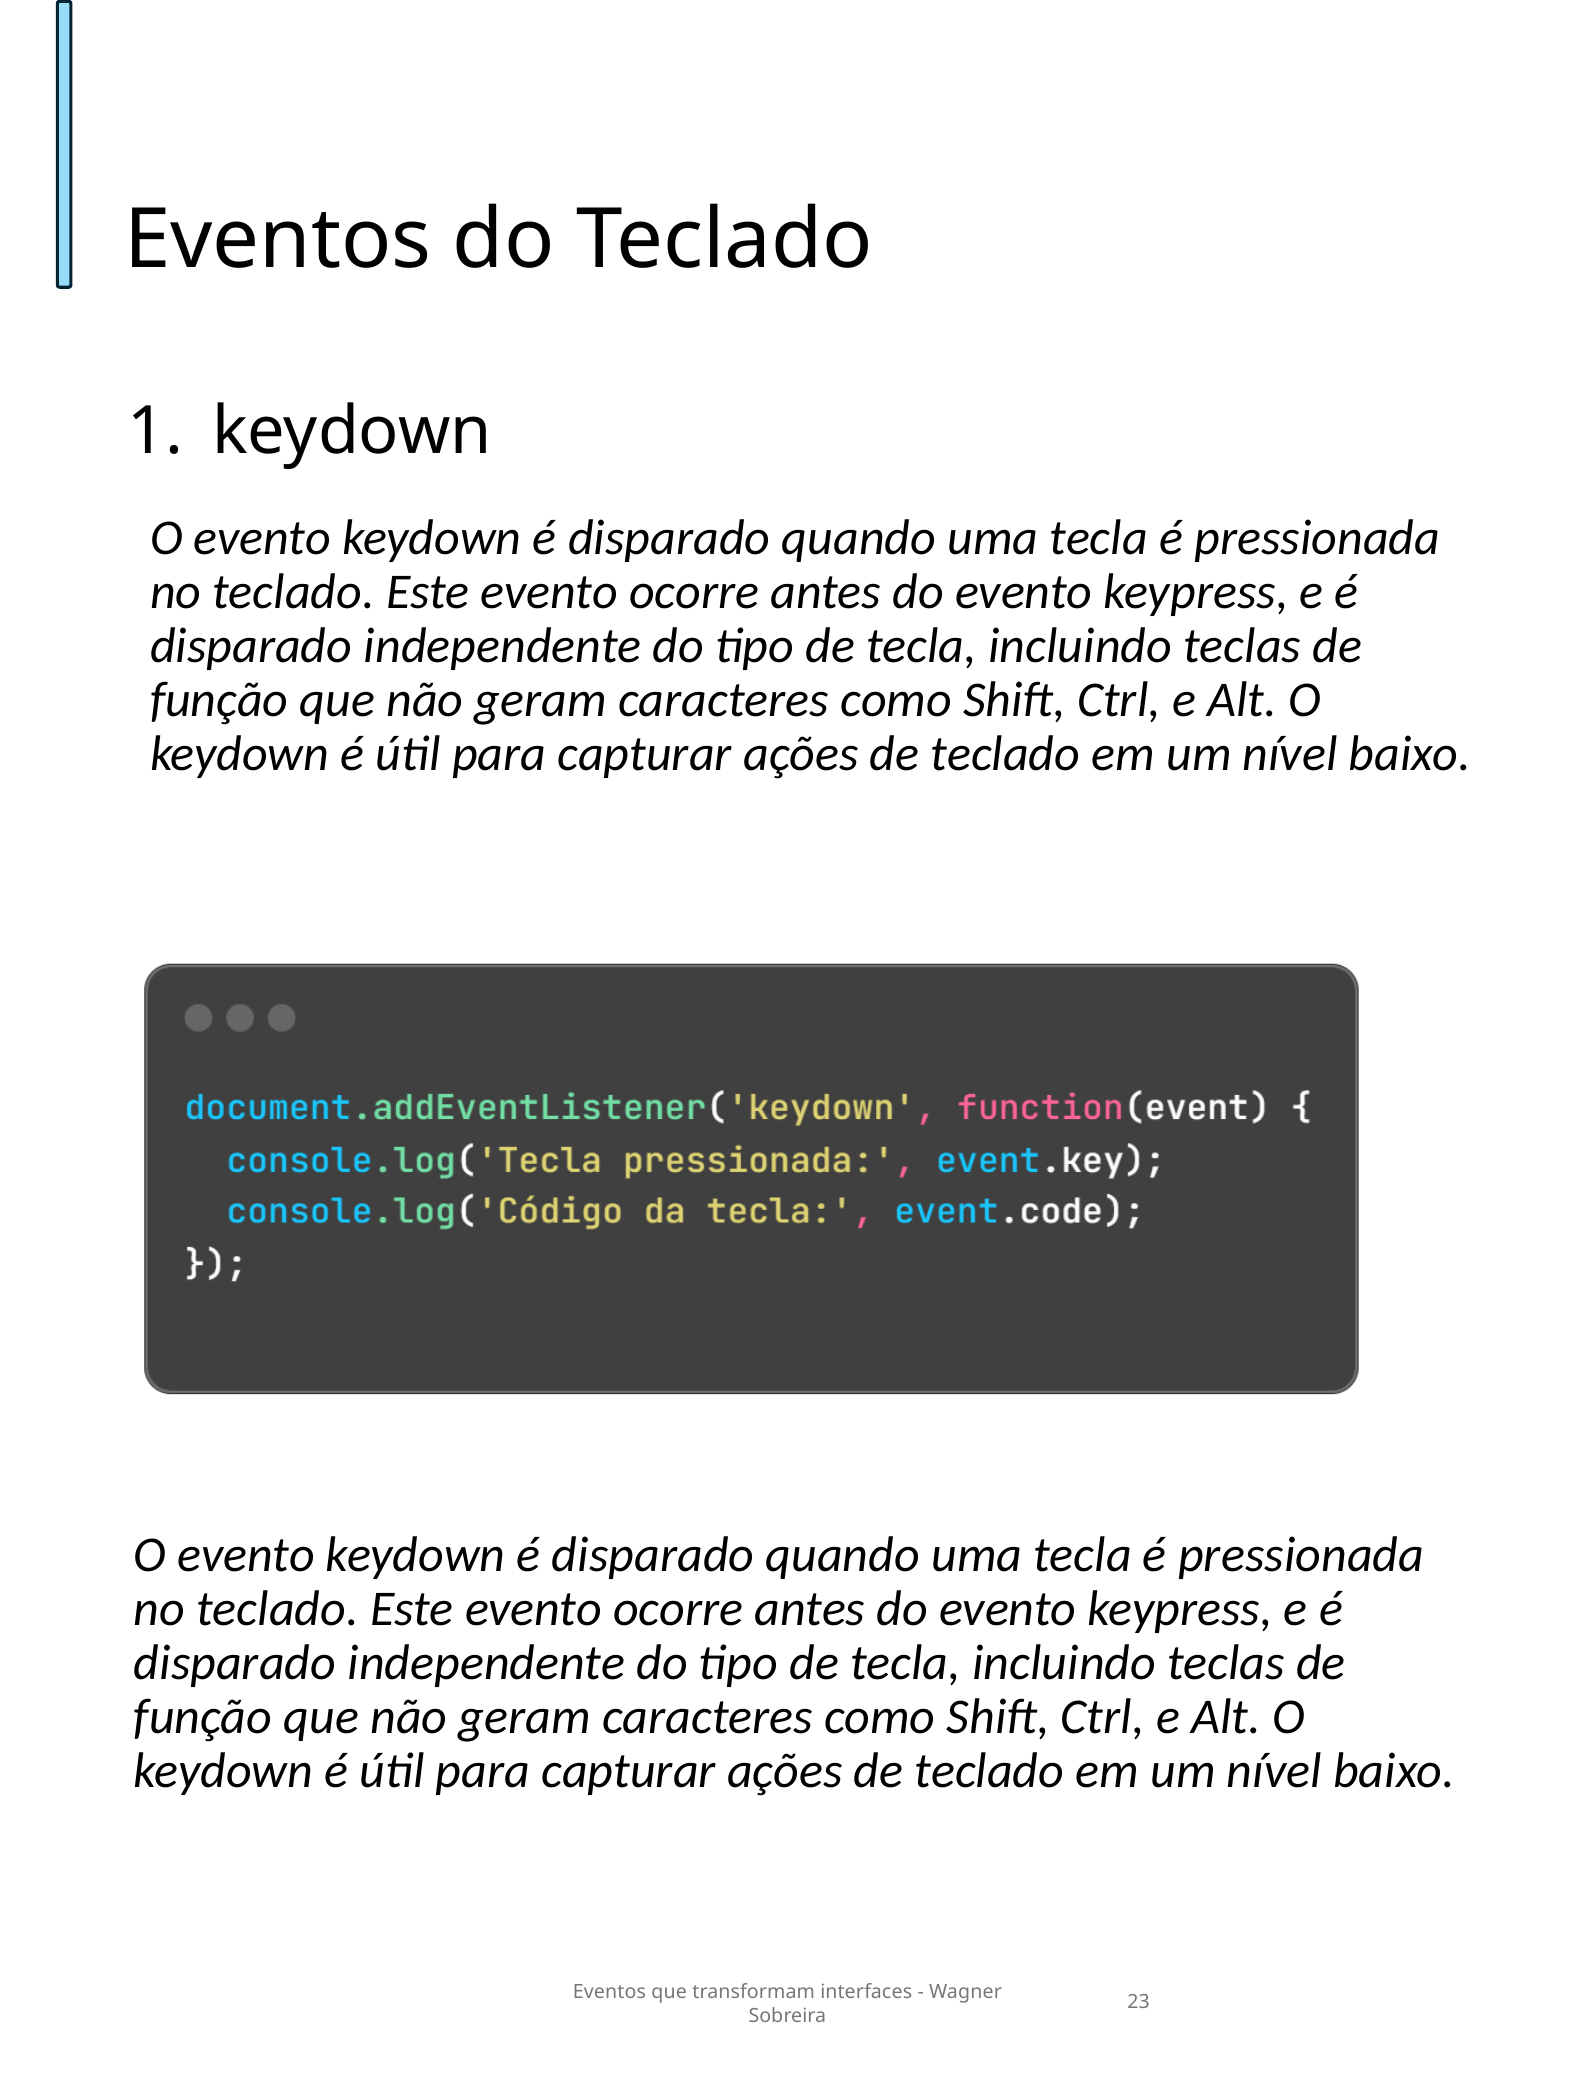

Eventos do Teclado
keydown
O evento keydown é disparado quando uma tecla é pressionada no teclado. Este evento ocorre antes do evento keypress, e é disparado independente do tipo de tecla, incluindo teclas de função que não geram caracteres como Shift, Ctrl, e Alt. O keydown é útil para capturar ações de teclado em um nível baixo.
O evento keydown é disparado quando uma tecla é pressionada no teclado. Este evento ocorre antes do evento keypress, e é disparado independente do tipo de tecla, incluindo teclas de função que não geram caracteres como Shift, Ctrl, e Alt. O keydown é útil para capturar ações de teclado em um nível baixo.
Eventos que transformam interfaces - Wagner Sobreira